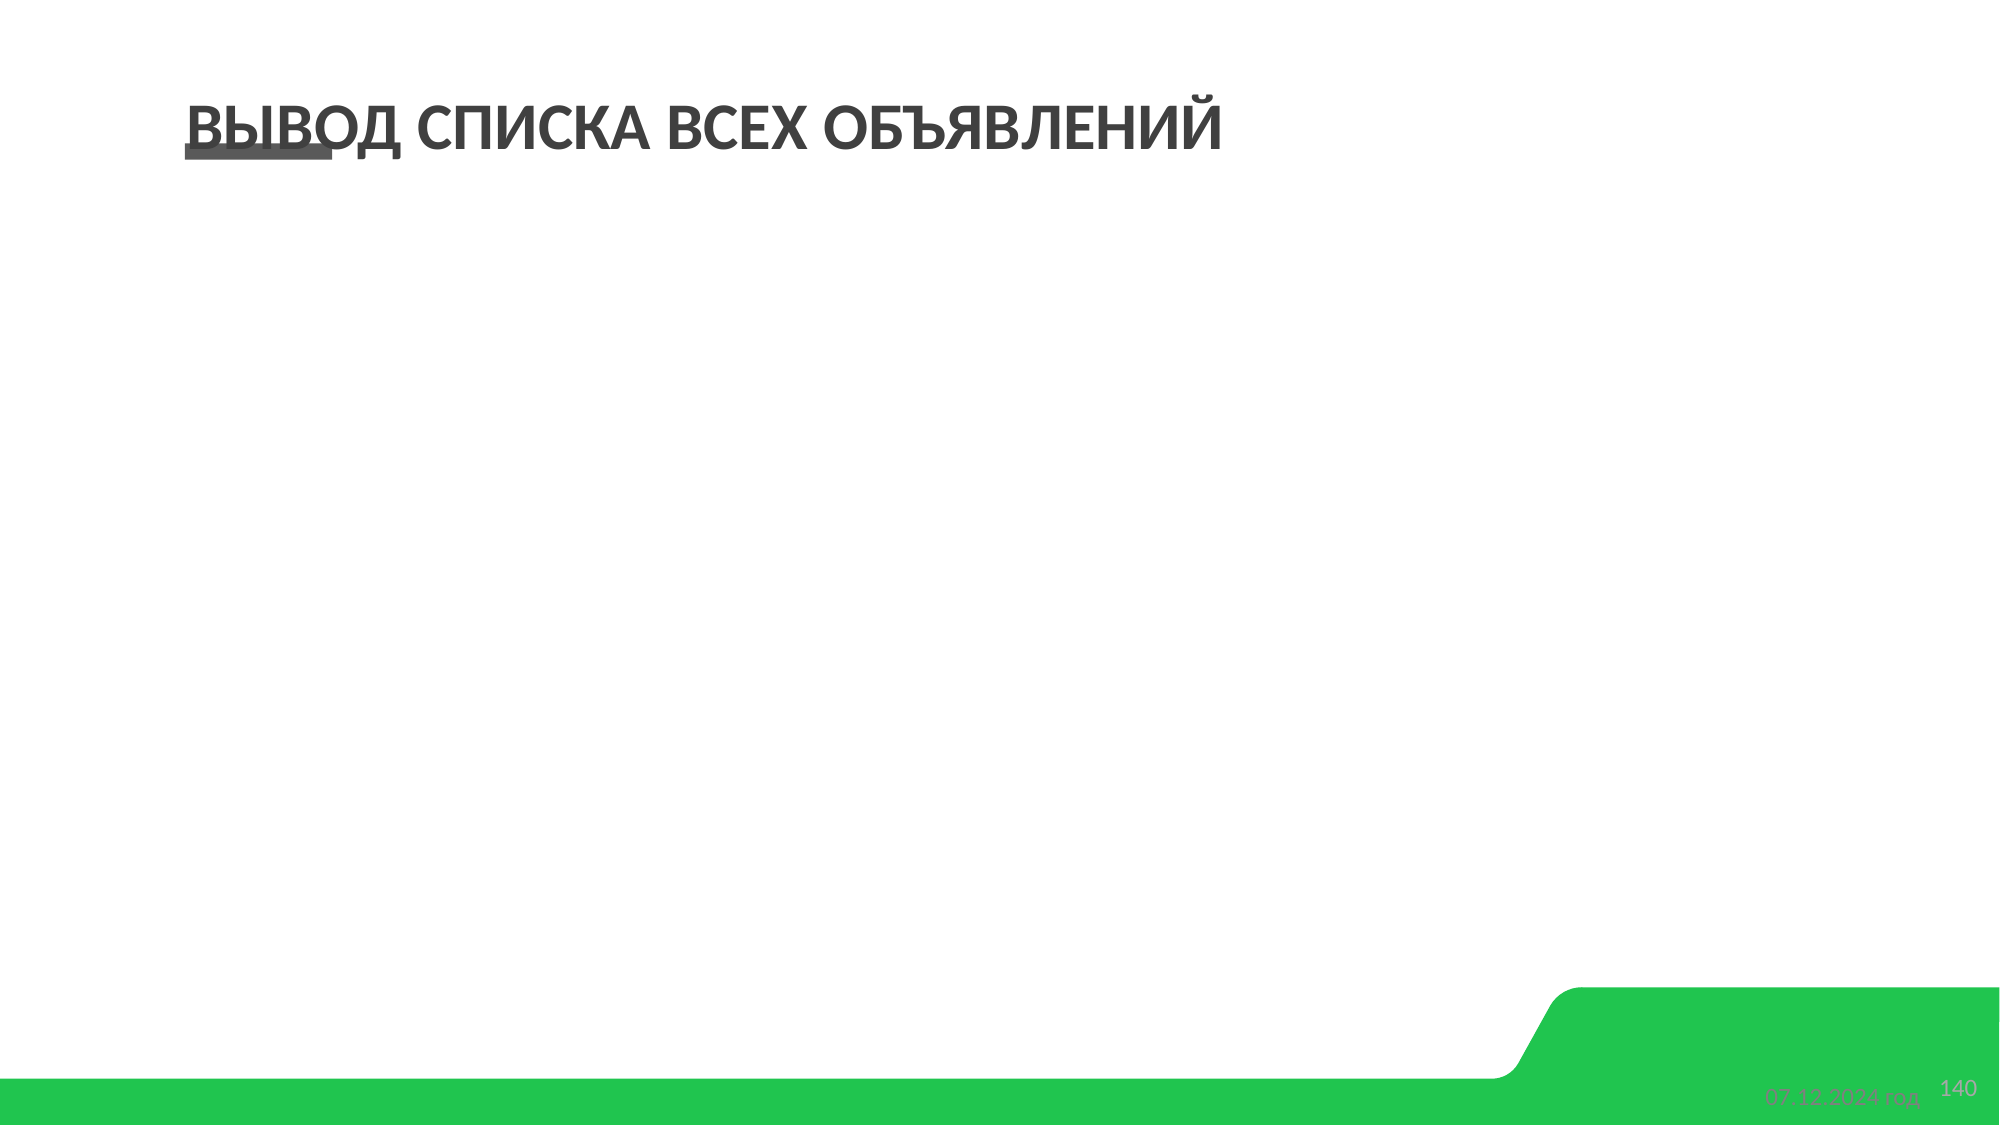

# Вывод списка всех объявлений
14
07.12.2024 год